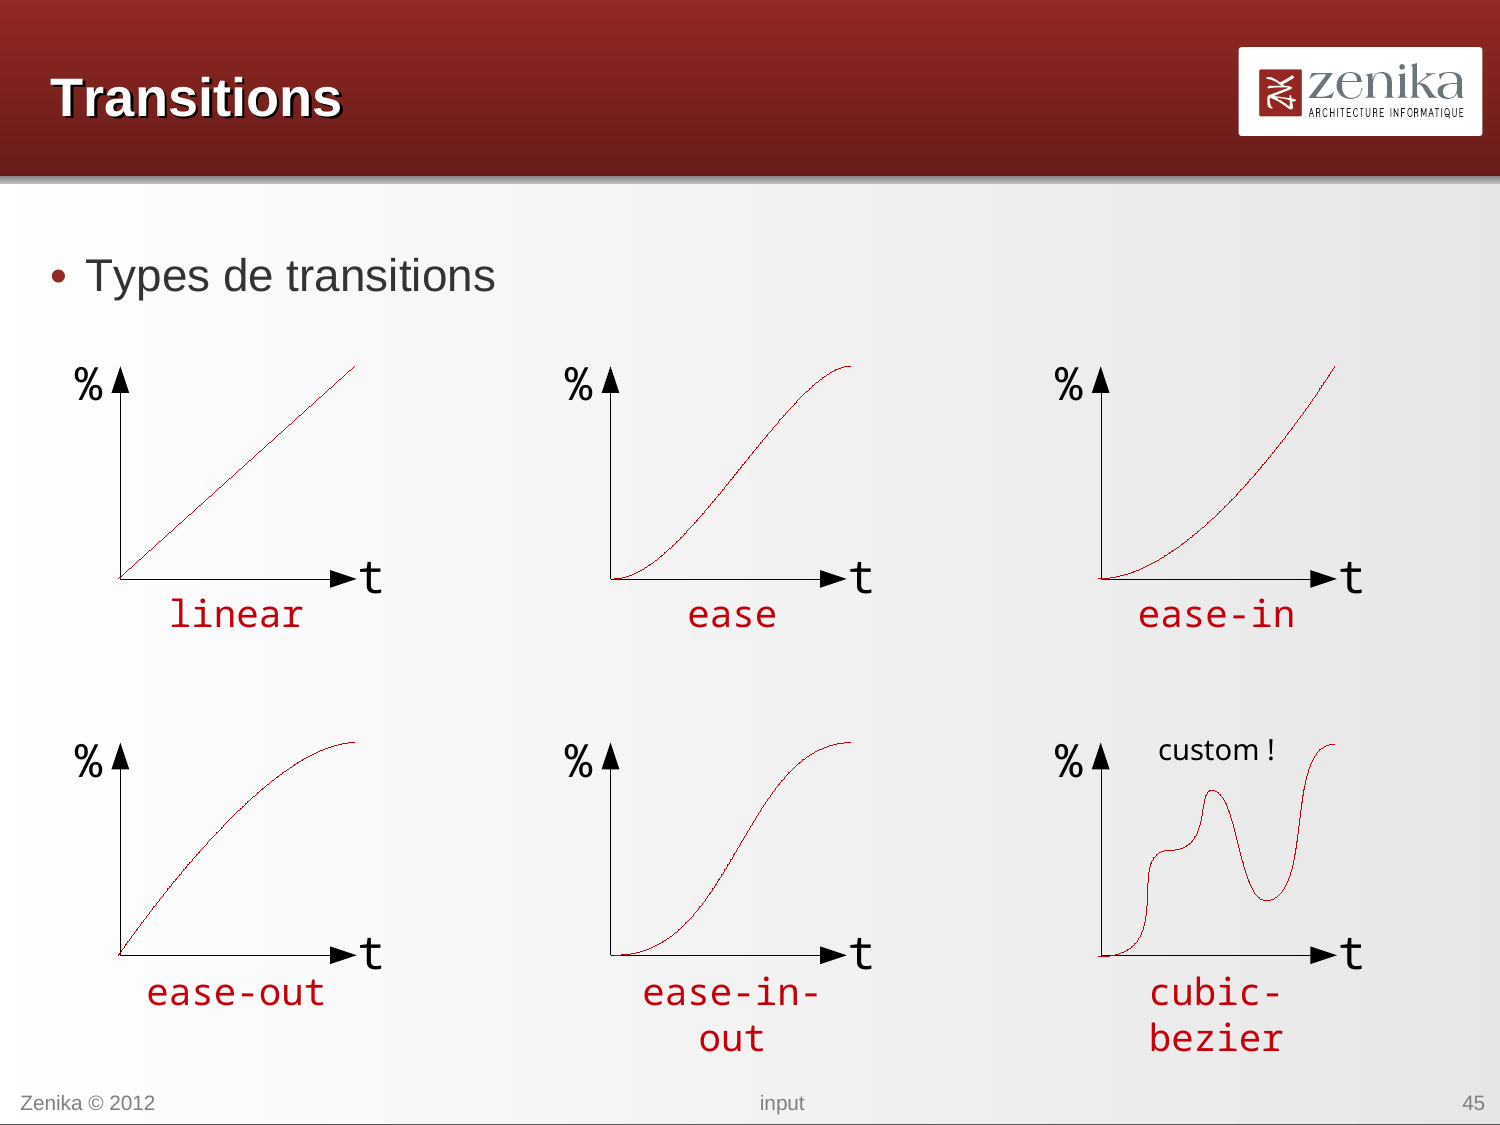

# Transitions
Types de transitions
%
t
%
t
%
t
linear
ease
ease-in
%
t
%
t
%
t
custom !
ease-out
ease-in-out
cubic-bezier